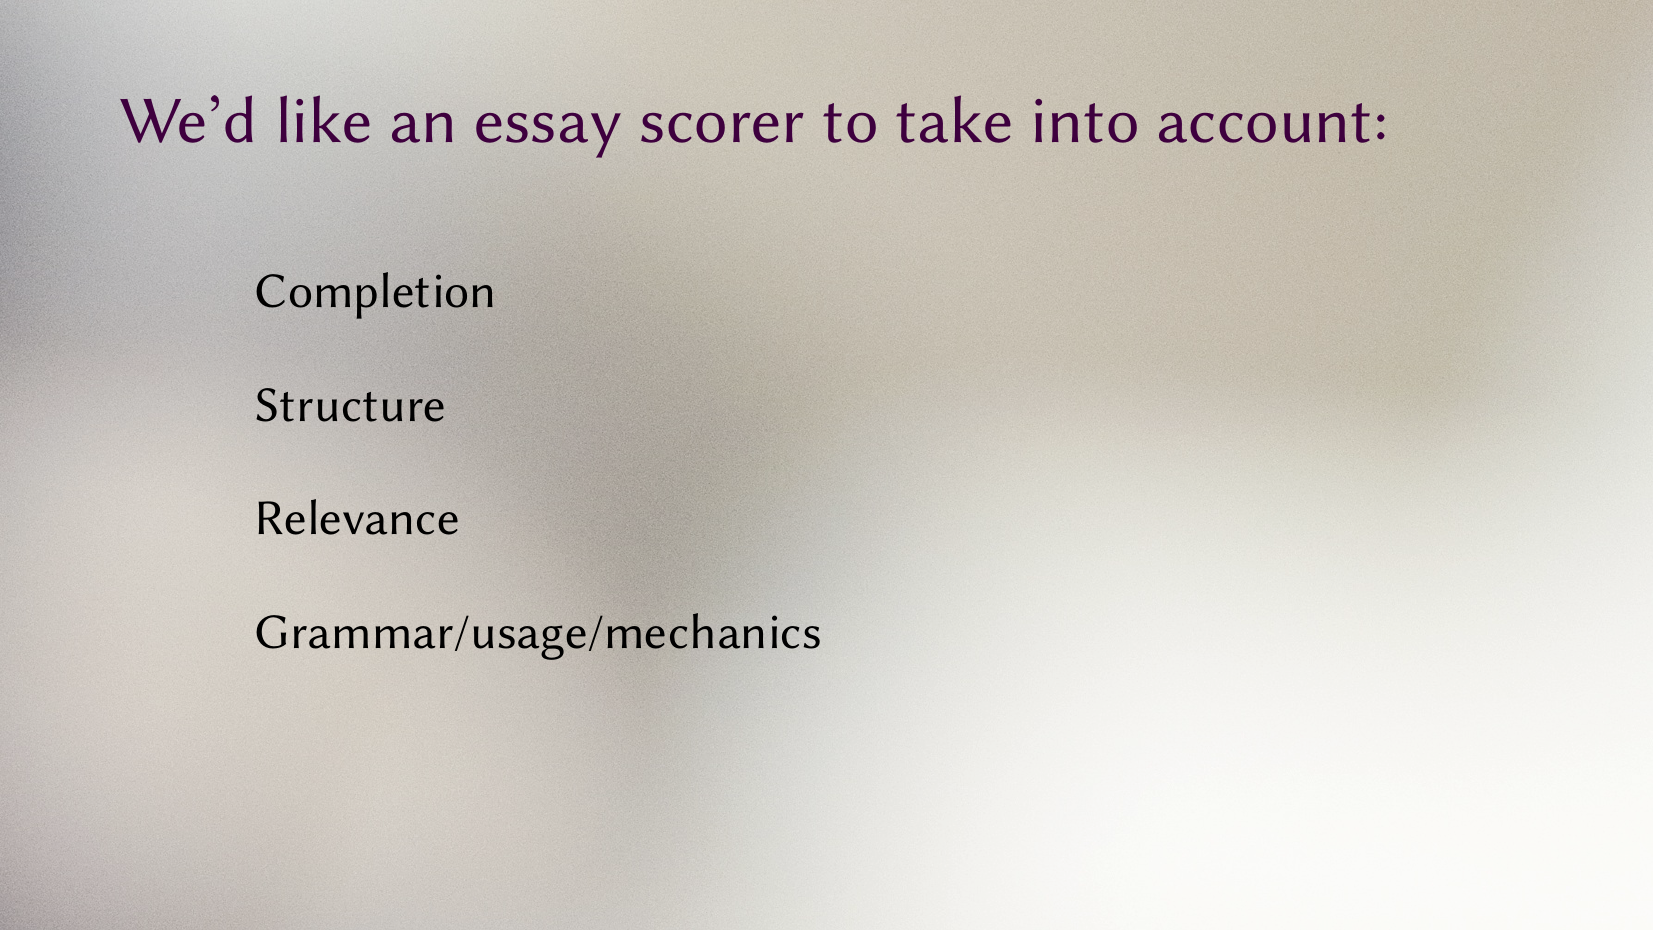

We’d like an essay scorer to take into account:
Completion
Structure
Relevance
Grammar/usage/mechanics